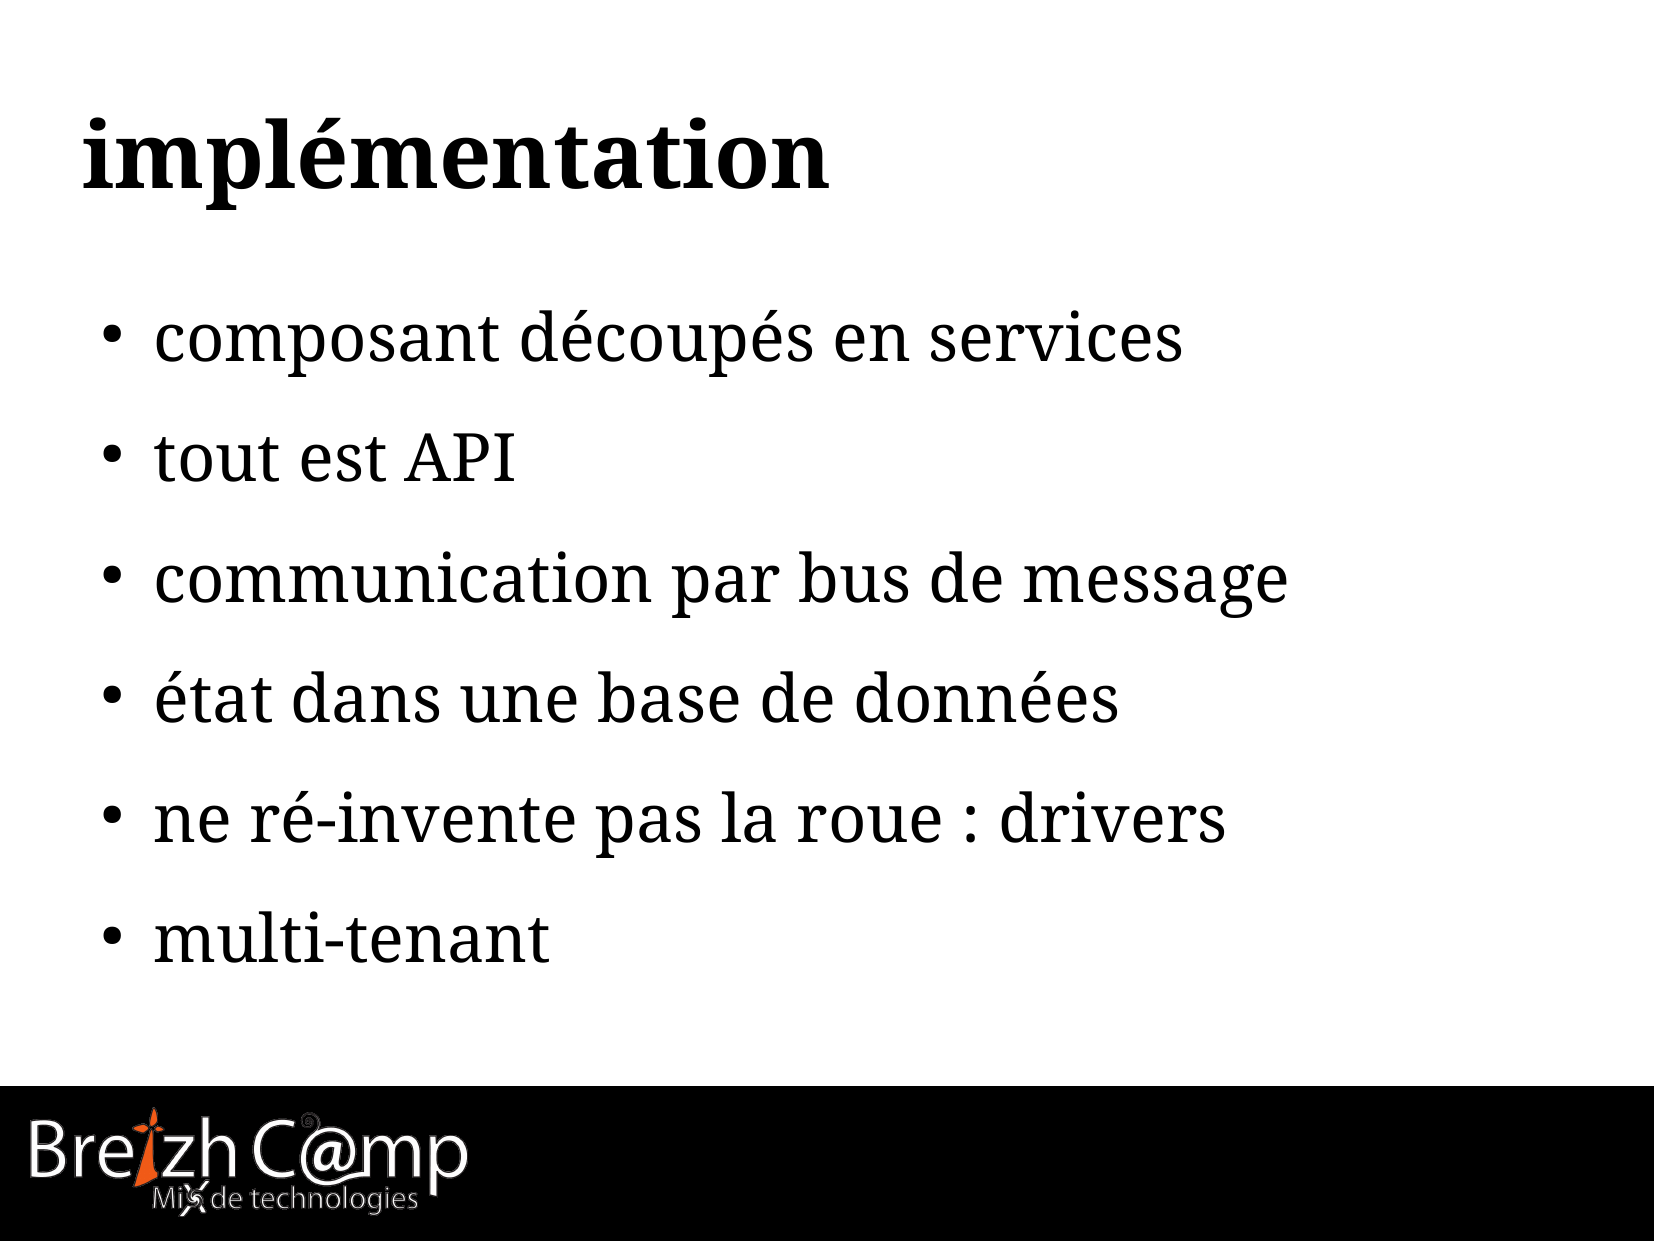

# implémentation
composant découpés en services
tout est API
communication par bus de message
état dans une base de données
ne ré-invente pas la roue : drivers
multi-tenant
22